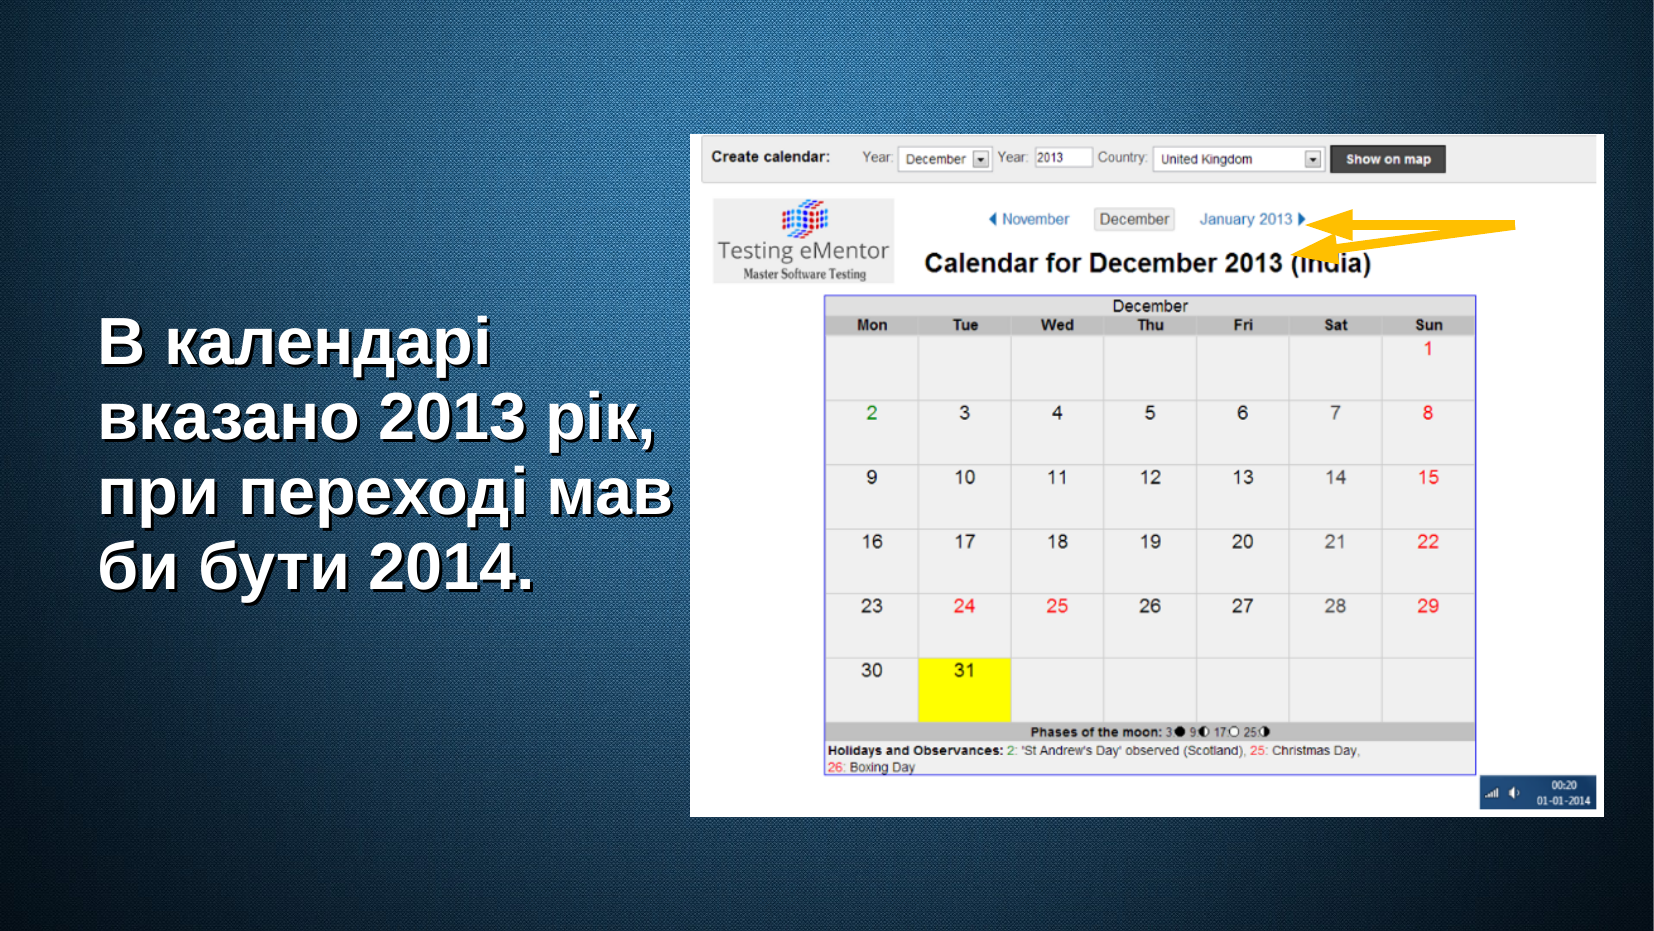

# В календарі вказано 2013 рік, при переході мав би бути 2014.